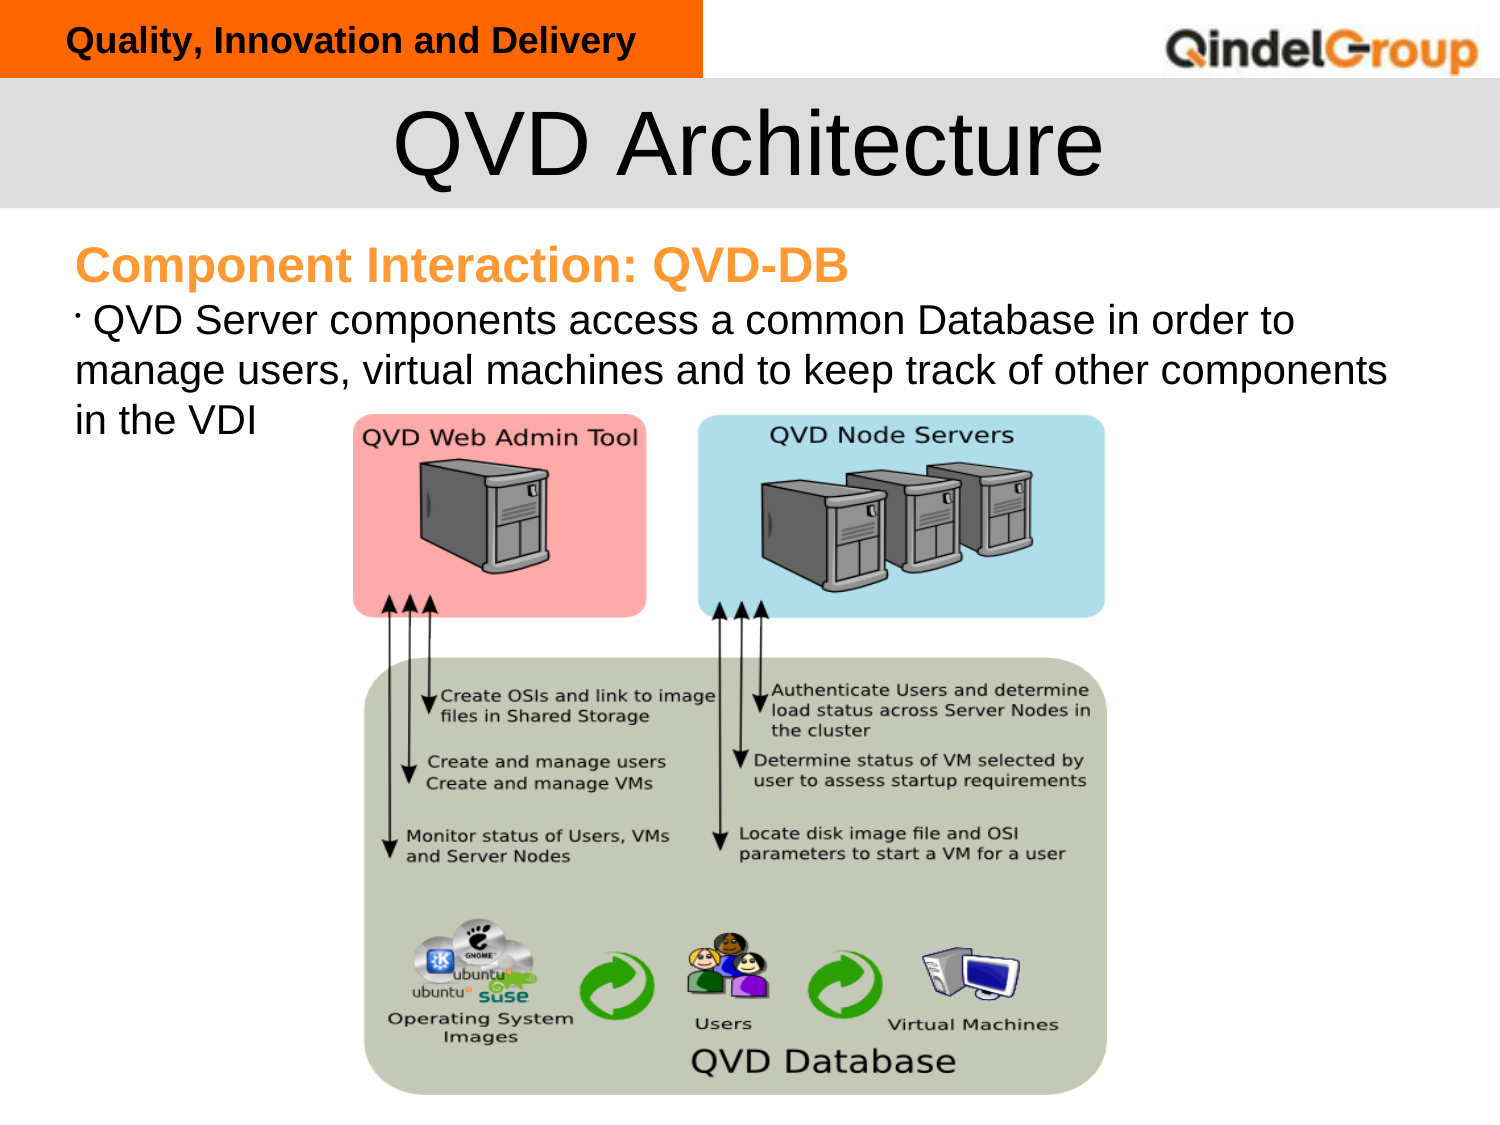

# QVD Architecture
Component Interaction: QVD-DB
 QVD Server components access a common Database in order to manage users, virtual machines and to keep track of other components in the VDI